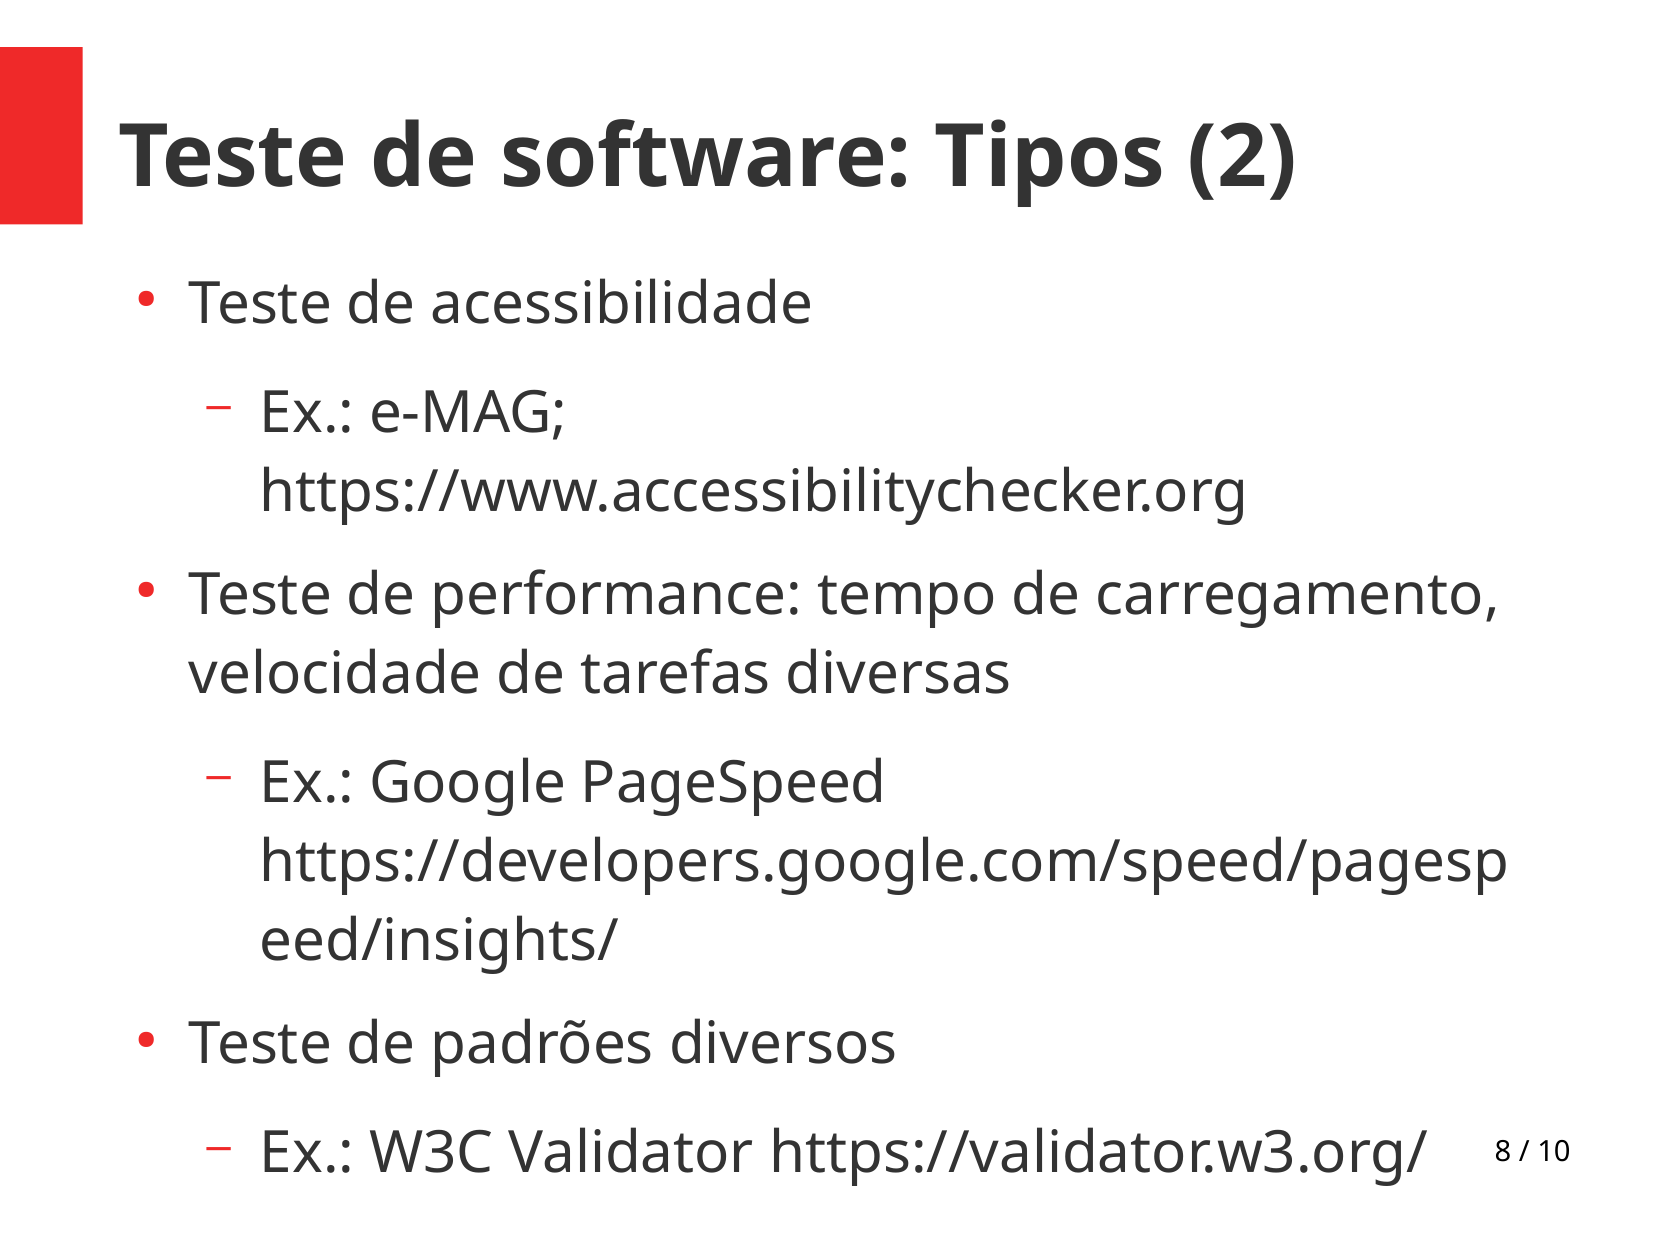

# Teste de software: Tipos (2)
Teste de acessibilidade
Ex.: e-MAG; https://www.accessibilitychecker.org
Teste de performance: tempo de carregamento, velocidade de tarefas diversas
Ex.: Google PageSpeed https://developers.google.com/speed/pagespeed/insights/
Teste de padrões diversos
Ex.: W3C Validator https://validator.w3.org/
8